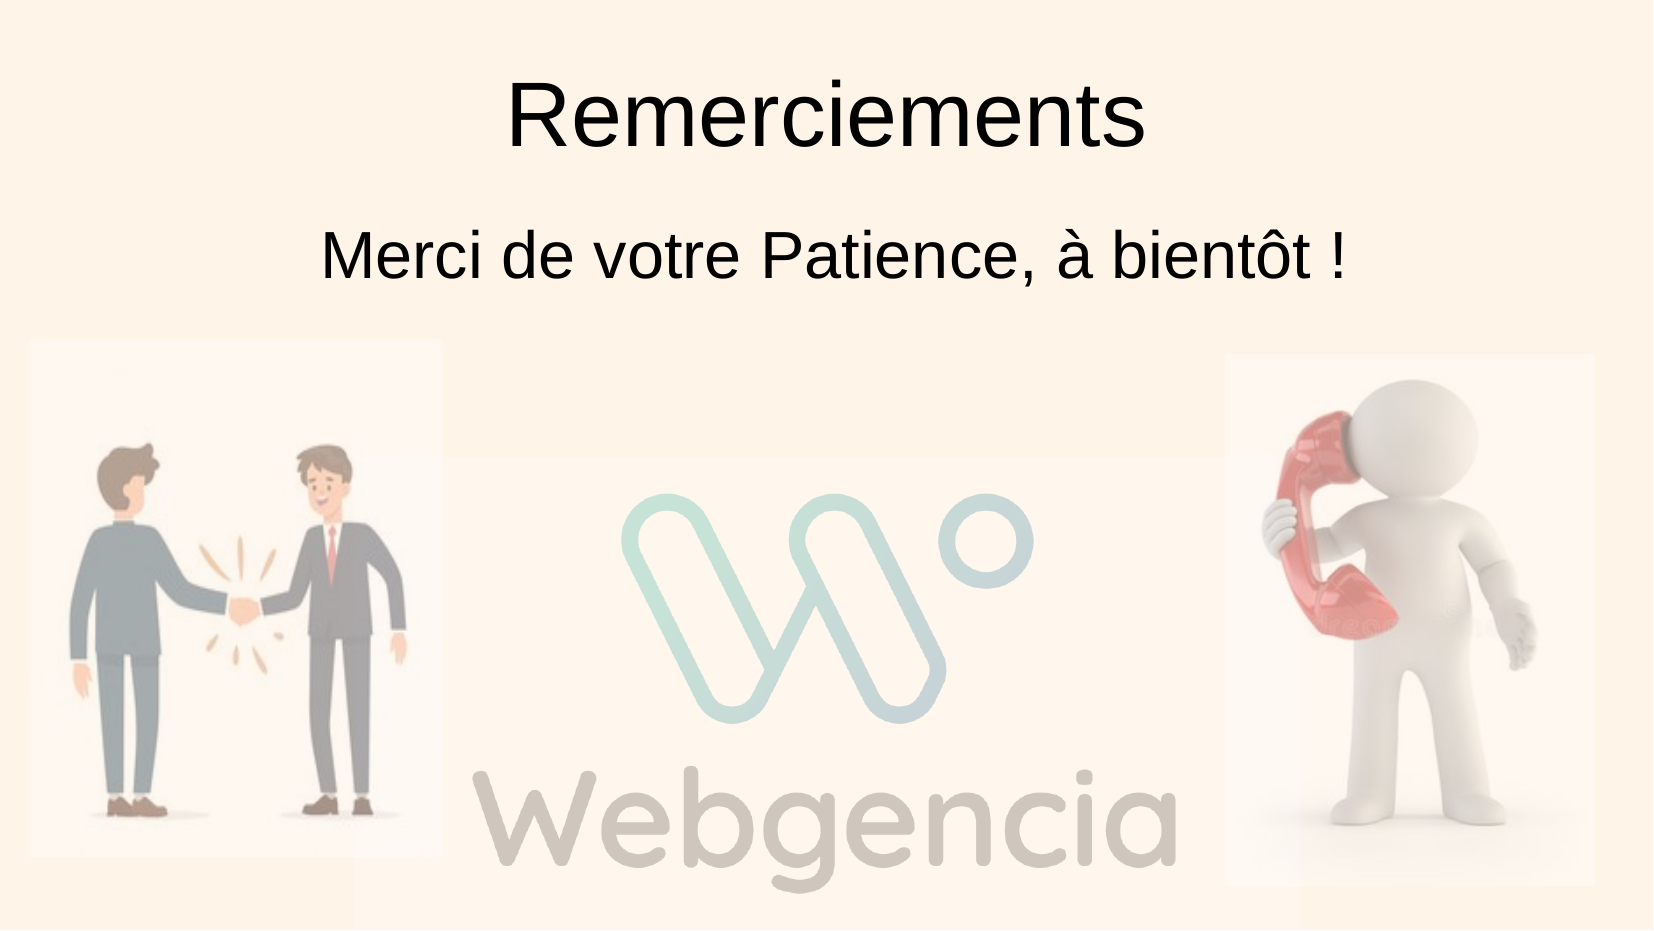

# Remerciements
 Merci de votre Patience, à bientôt !